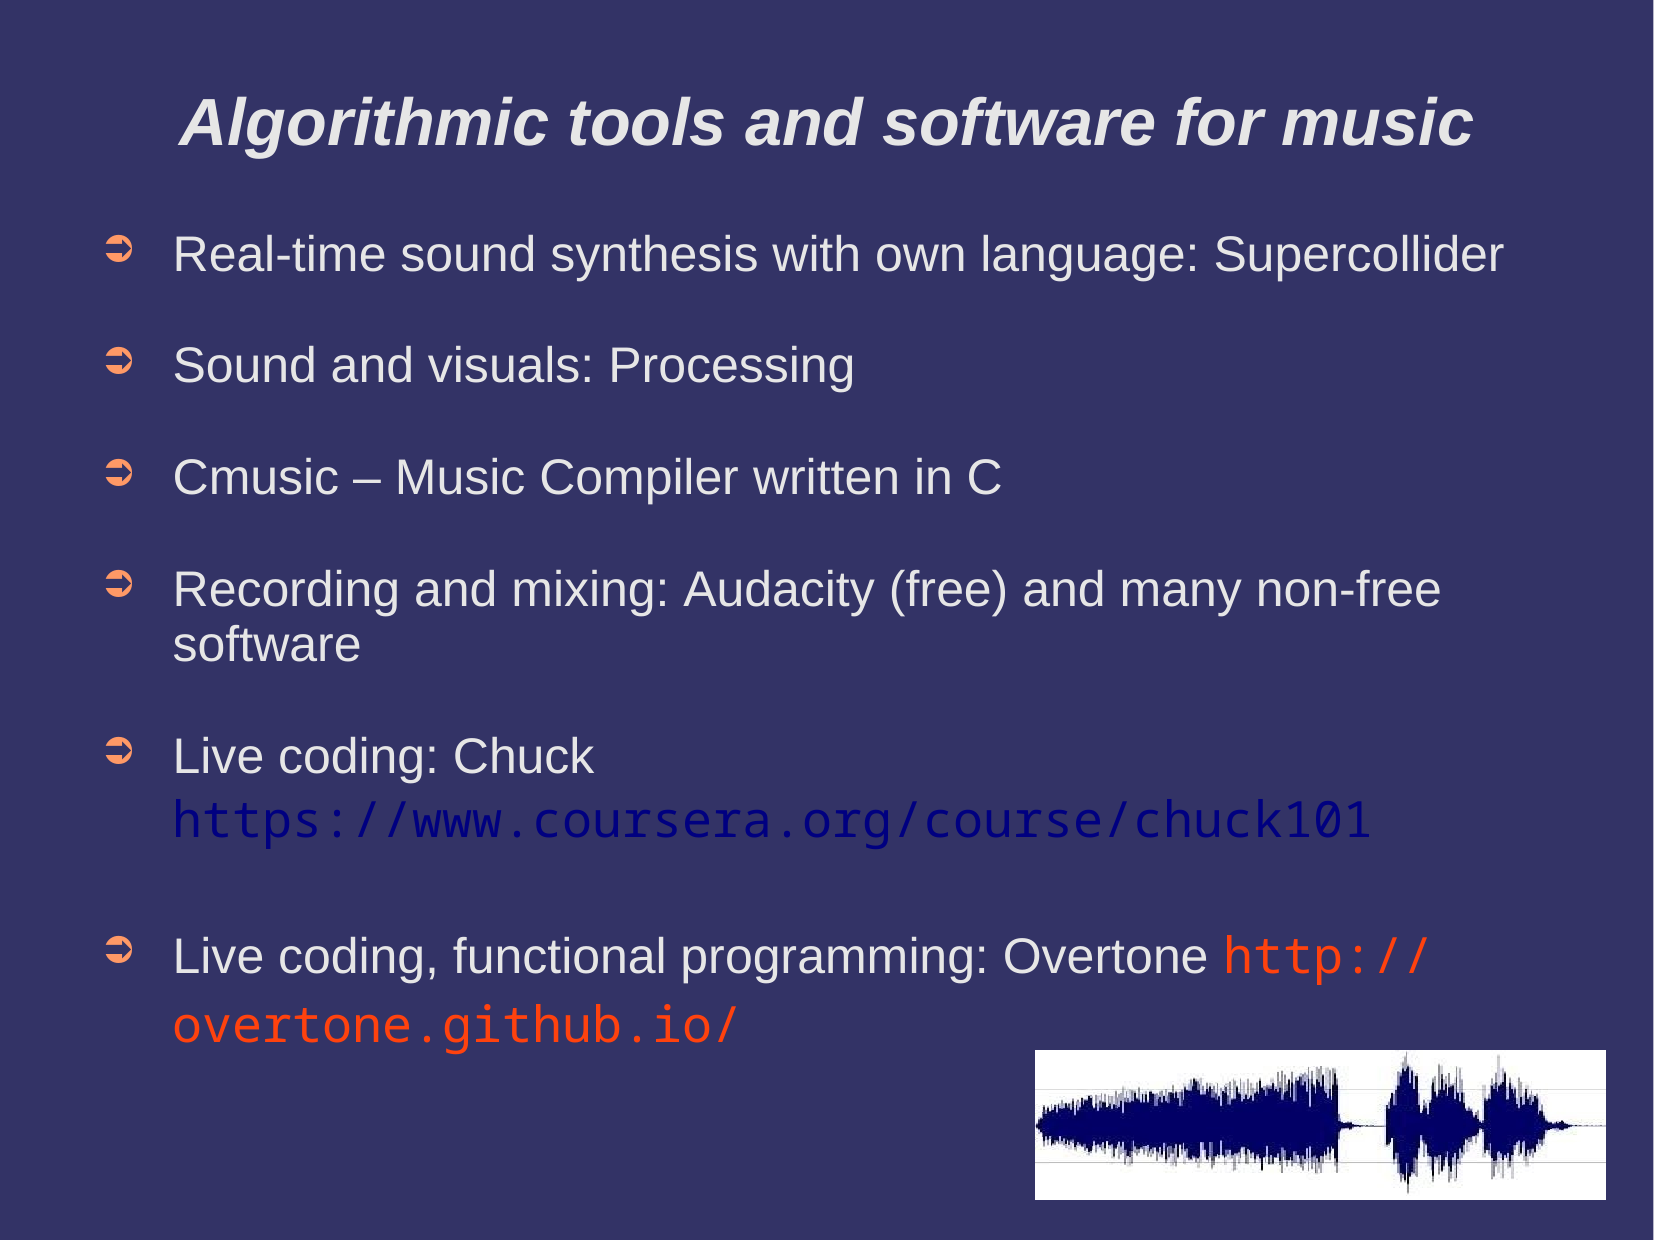

# Algorithmic tools and software for music
Real-time sound synthesis with own language: Supercollider
Sound and visuals: Processing
Cmusic – Music Compiler written in C
Recording and mixing: Audacity (free) and many non-free software
Live coding: Chuck https://www.coursera.org/course/chuck101
Live coding, functional programming: Overtone http://overtone.github.io/